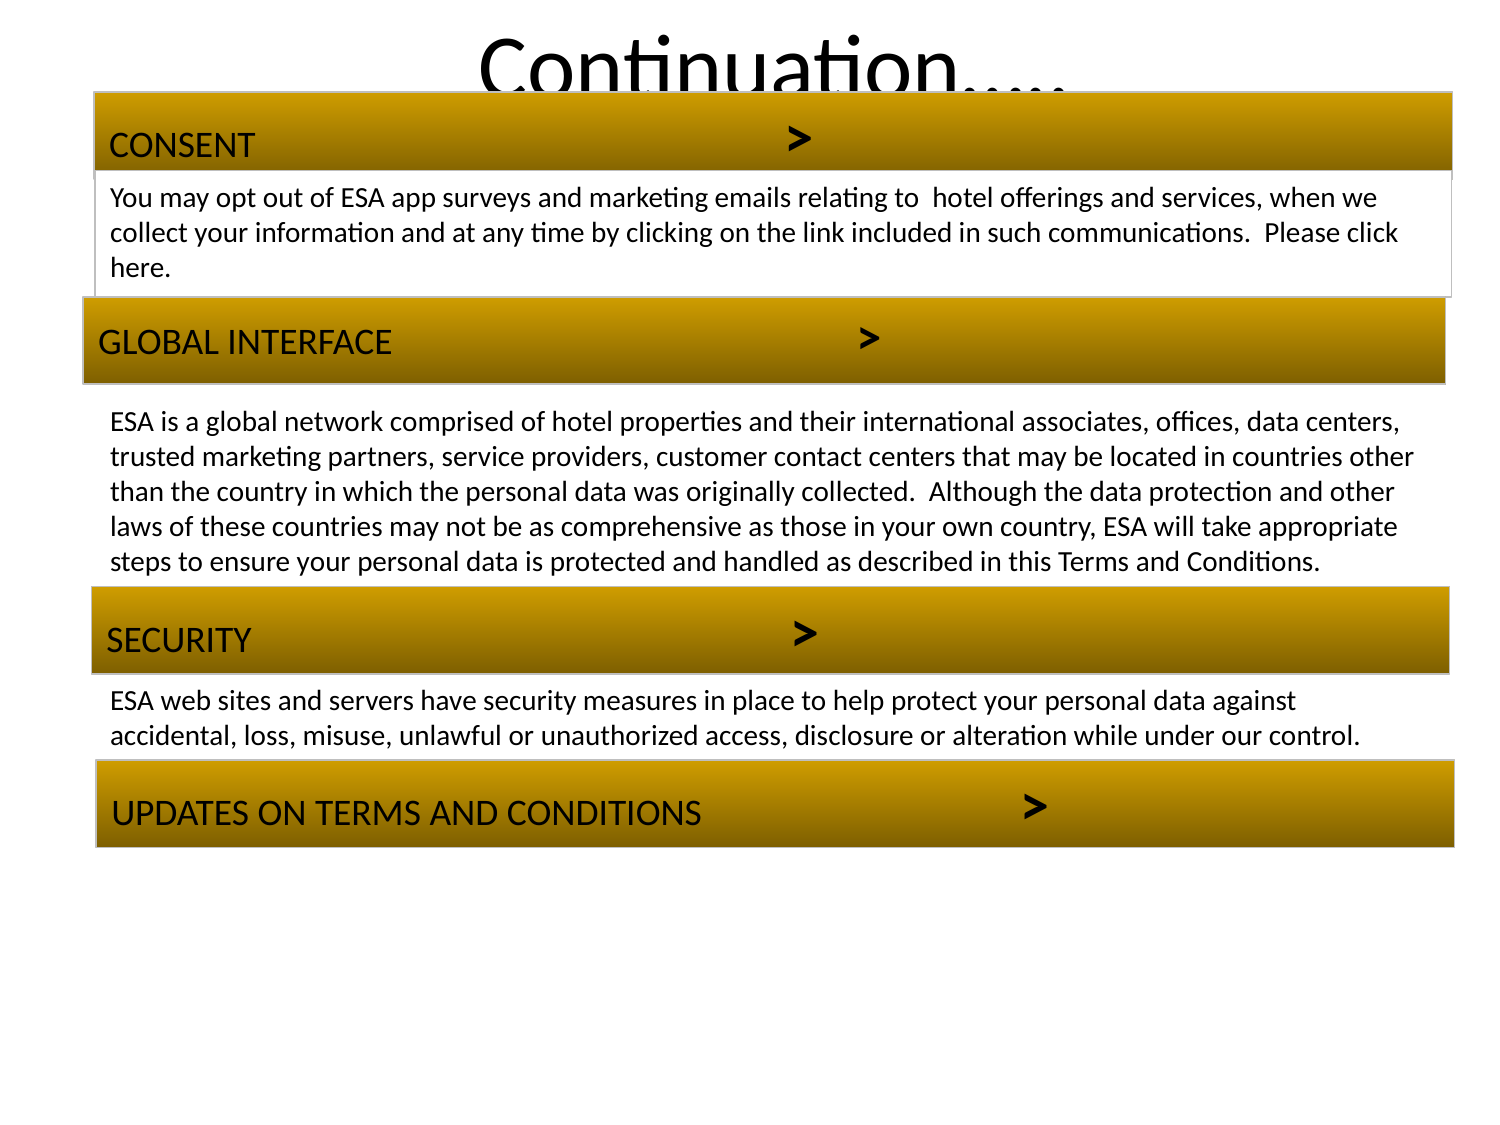

# Continuation…..
CONSENT								˃
You may opt out of ESA app surveys and marketing emails relating to hotel offerings and services, when we collect your information and at any time by clicking on the link included in such communications. Please click here.
GLOBAL INTERFACE							 ˃
ESA is a global network comprised of hotel properties and their international associates, offices, data centers, trusted marketing partners, service providers, customer contact centers that may be located in countries other than the country in which the personal data was originally collected. Although the data protection and other laws of these countries may not be as comprehensive as those in your own country, ESA will take appropriate steps to ensure your personal data is protected and handled as described in this Terms and Conditions.
SECURITY								 ˃
ESA web sites and servers have security measures in place to help protect your personal data against accidental, loss, misuse, unlawful or unauthorized access, disclosure or alteration while under our control.
UPDATES ON TERMS AND CONDITIONS					 ˃